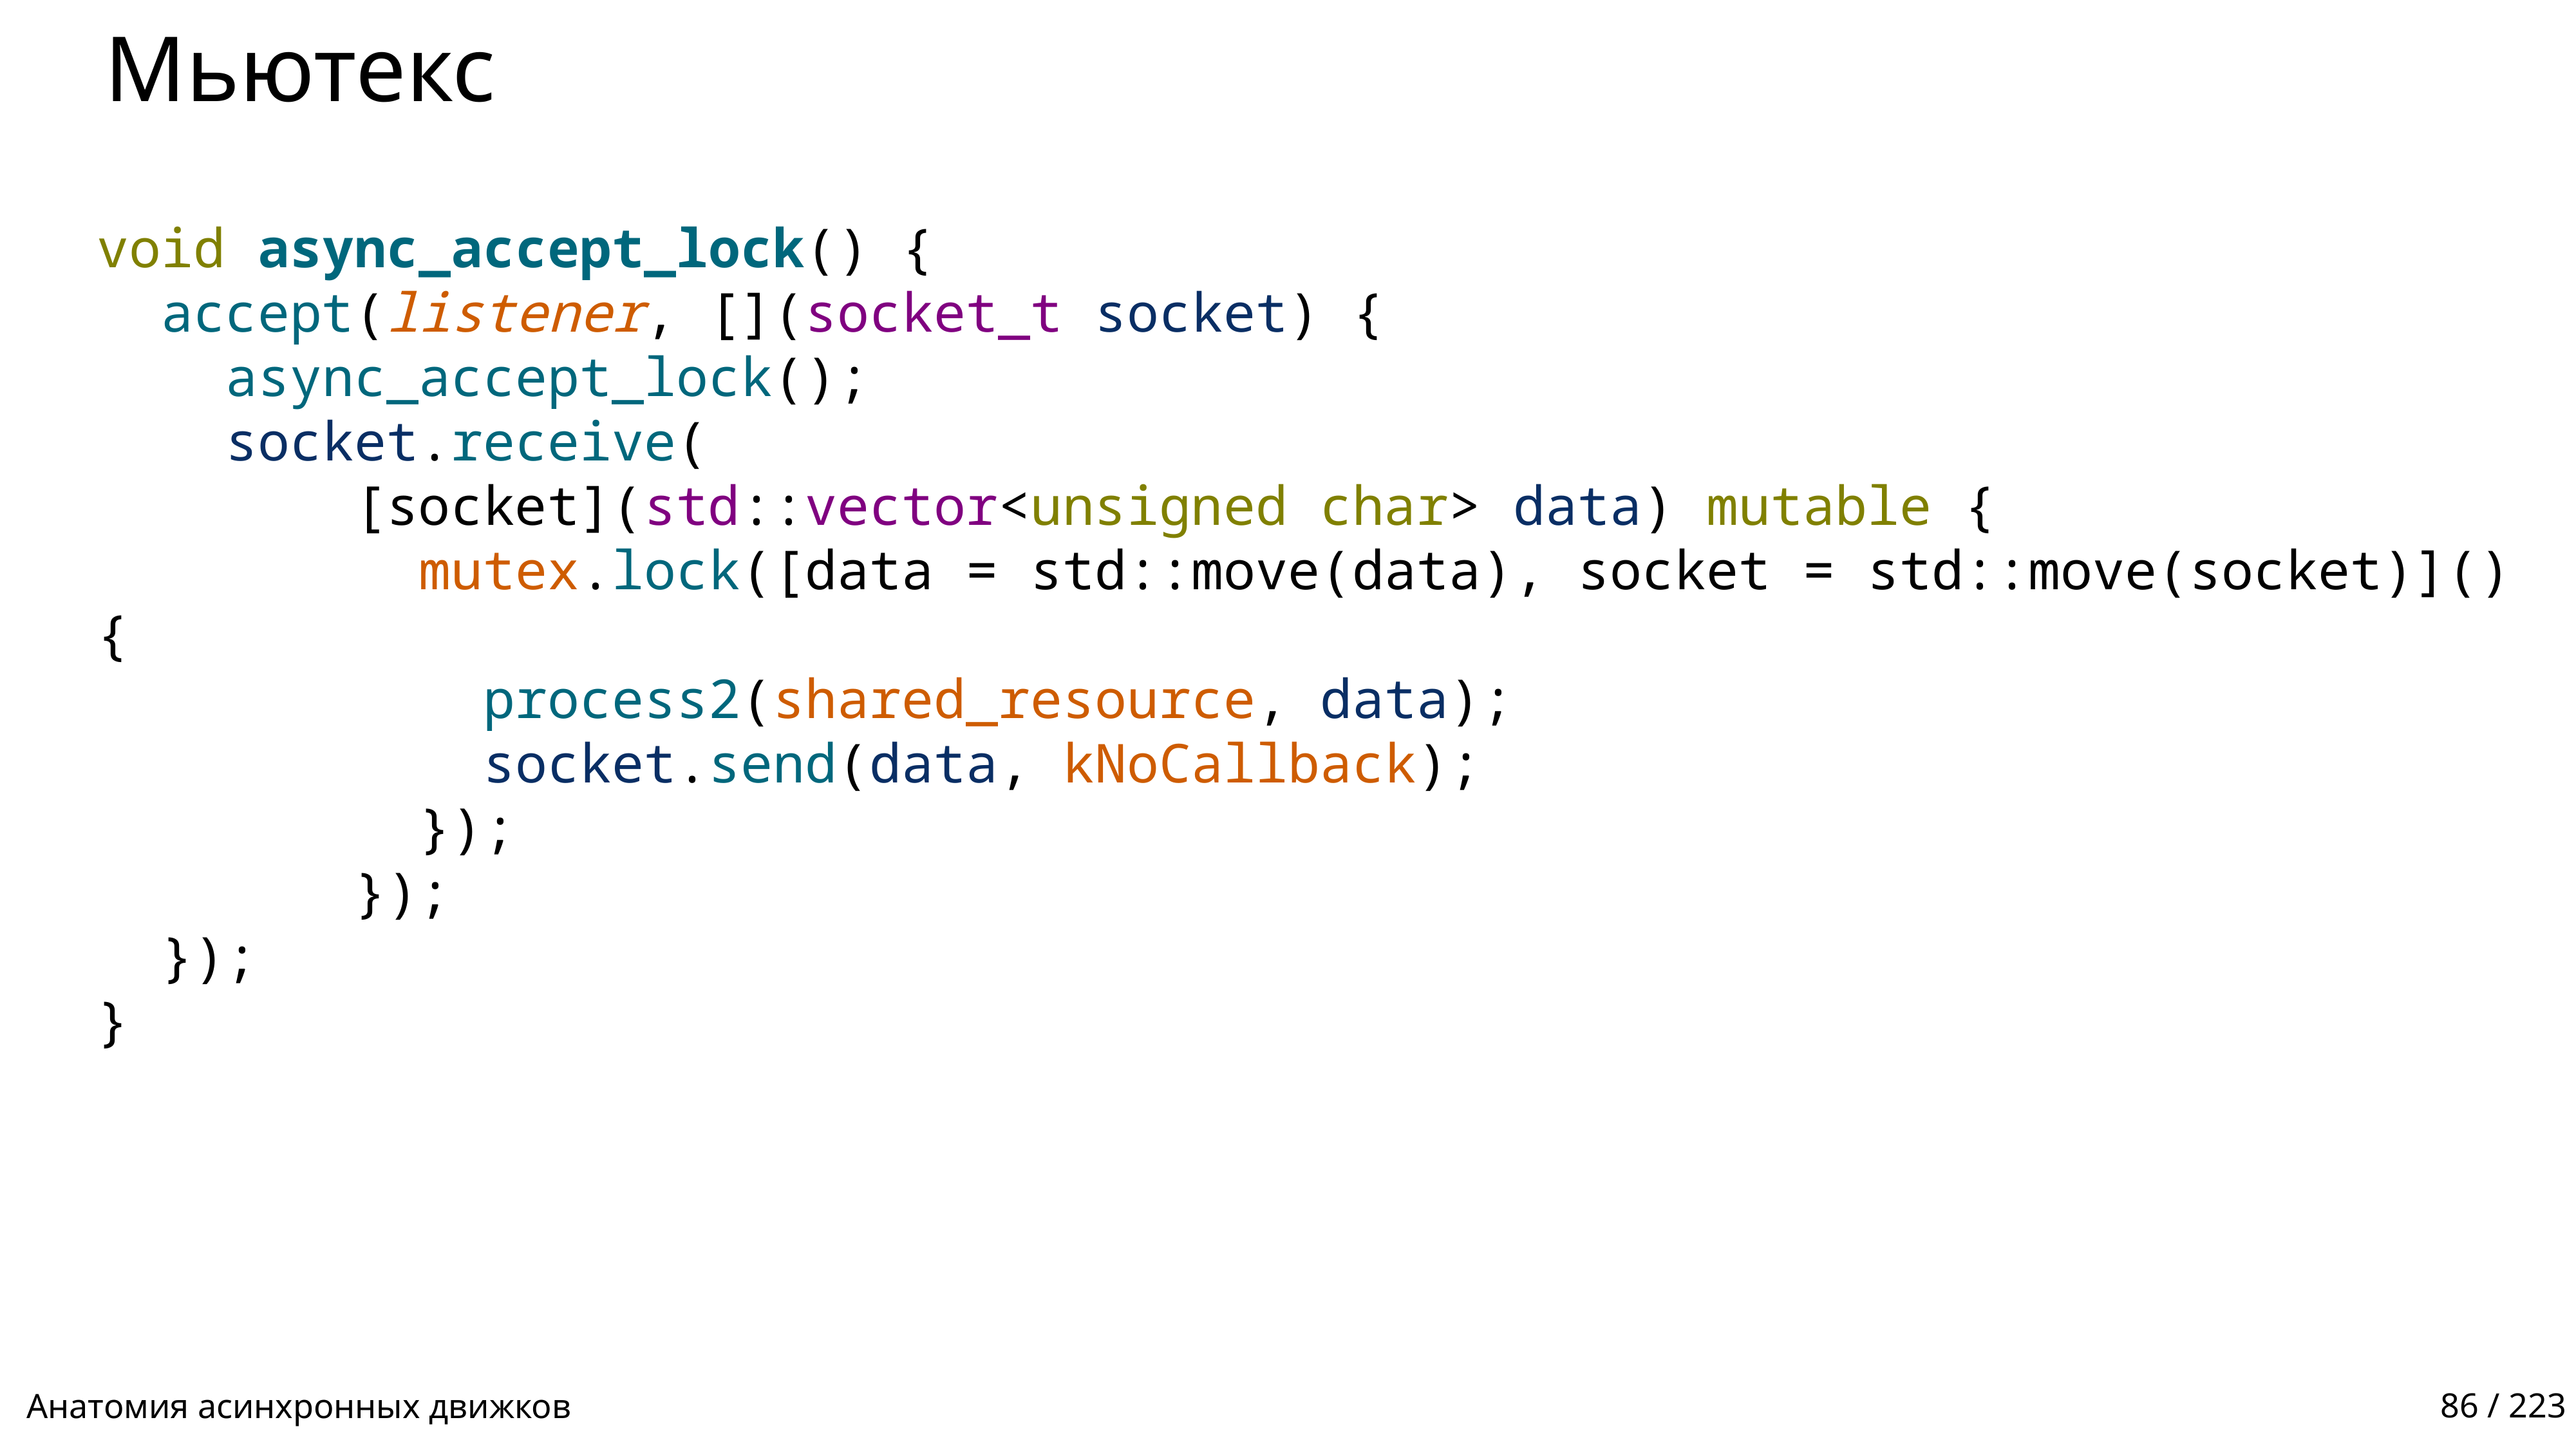

# Мьютекс
void async_accept_lock() {
 accept(listener, [](socket_t socket) {
 async_accept_lock();
 socket.receive(
 [socket](std::vector<unsigned char> data) mutable {
 mutex.lock([data = std::move(data), socket = std::move(socket)]() {
 process2(shared_resource, data);
 socket.send(data, kNoCallback);
 });
 });
 });
}
Анатомия асинхронных движков